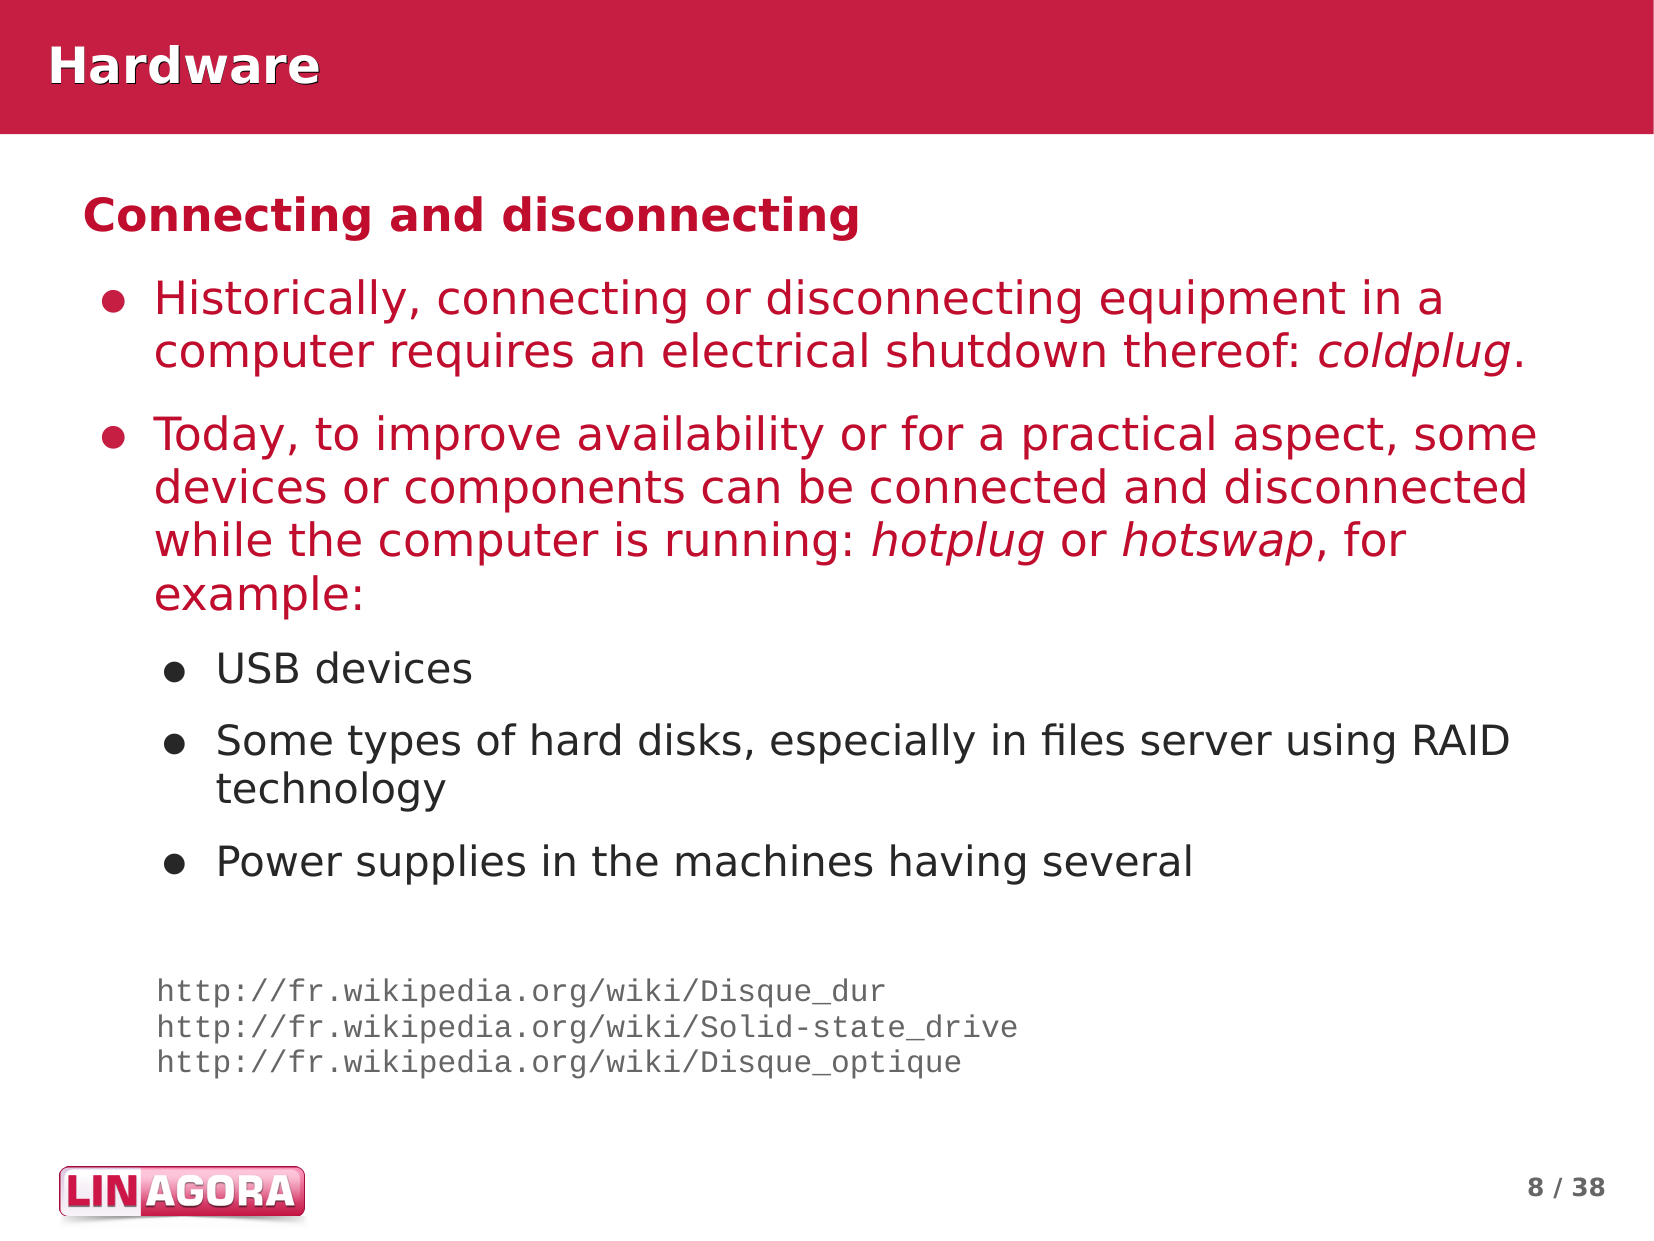

# Hardware
Connecting and disconnecting
Historically, connecting or disconnecting equipment in a computer requires an electrical shutdown thereof: coldplug.
Today, to improve availability or for a practical aspect, some devices or components can be connected and disconnected while the computer is running: hotplug or hotswap, for example:
USB devices
Some types of hard disks, especially in files server using RAID technology
Power supplies in the machines having several
http://fr.wikipedia.org/wiki/Disque_dur
http://fr.wikipedia.org/wiki/Solid-state_drive
http://fr.wikipedia.org/wiki/Disque_optique